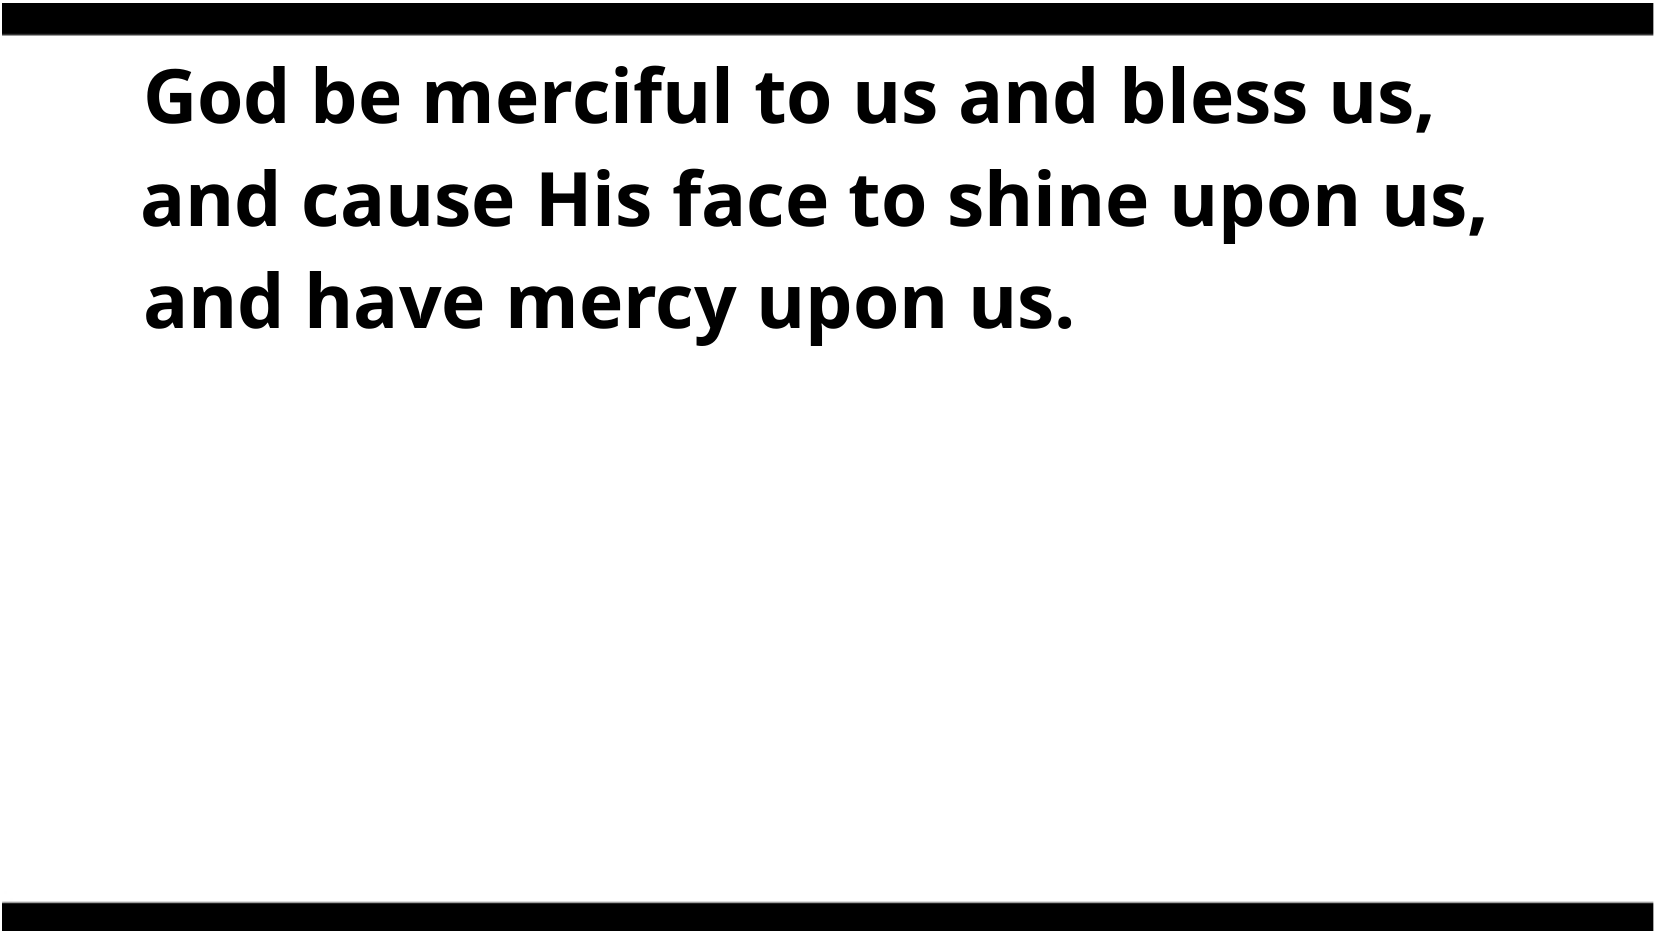

God be merciful to us and bless us,
 	and cause His face to shine upon us,
 and have mercy upon us.